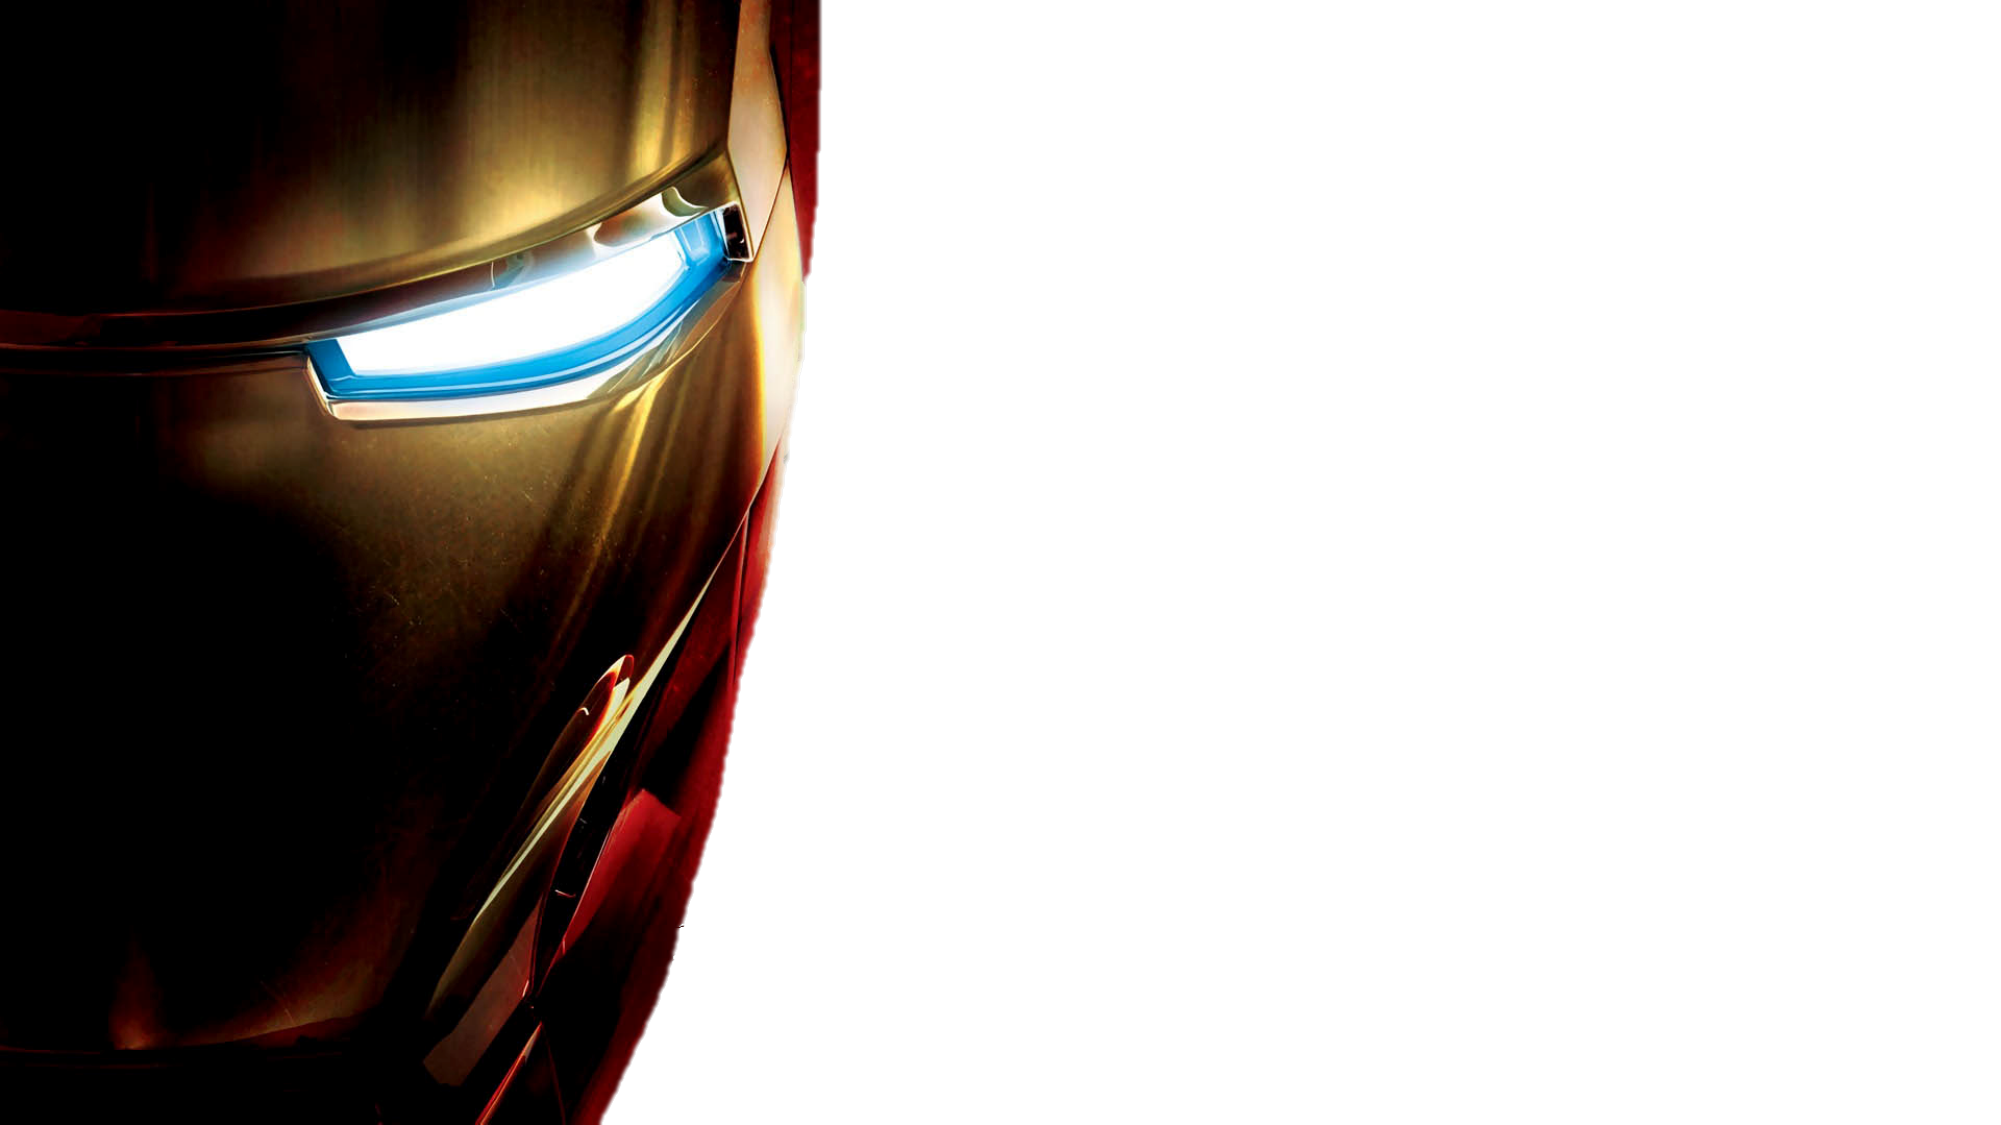

IRON MAN
SOMETIMES YOU
GOTTO RUN BEFORE
YOU CAN WALK